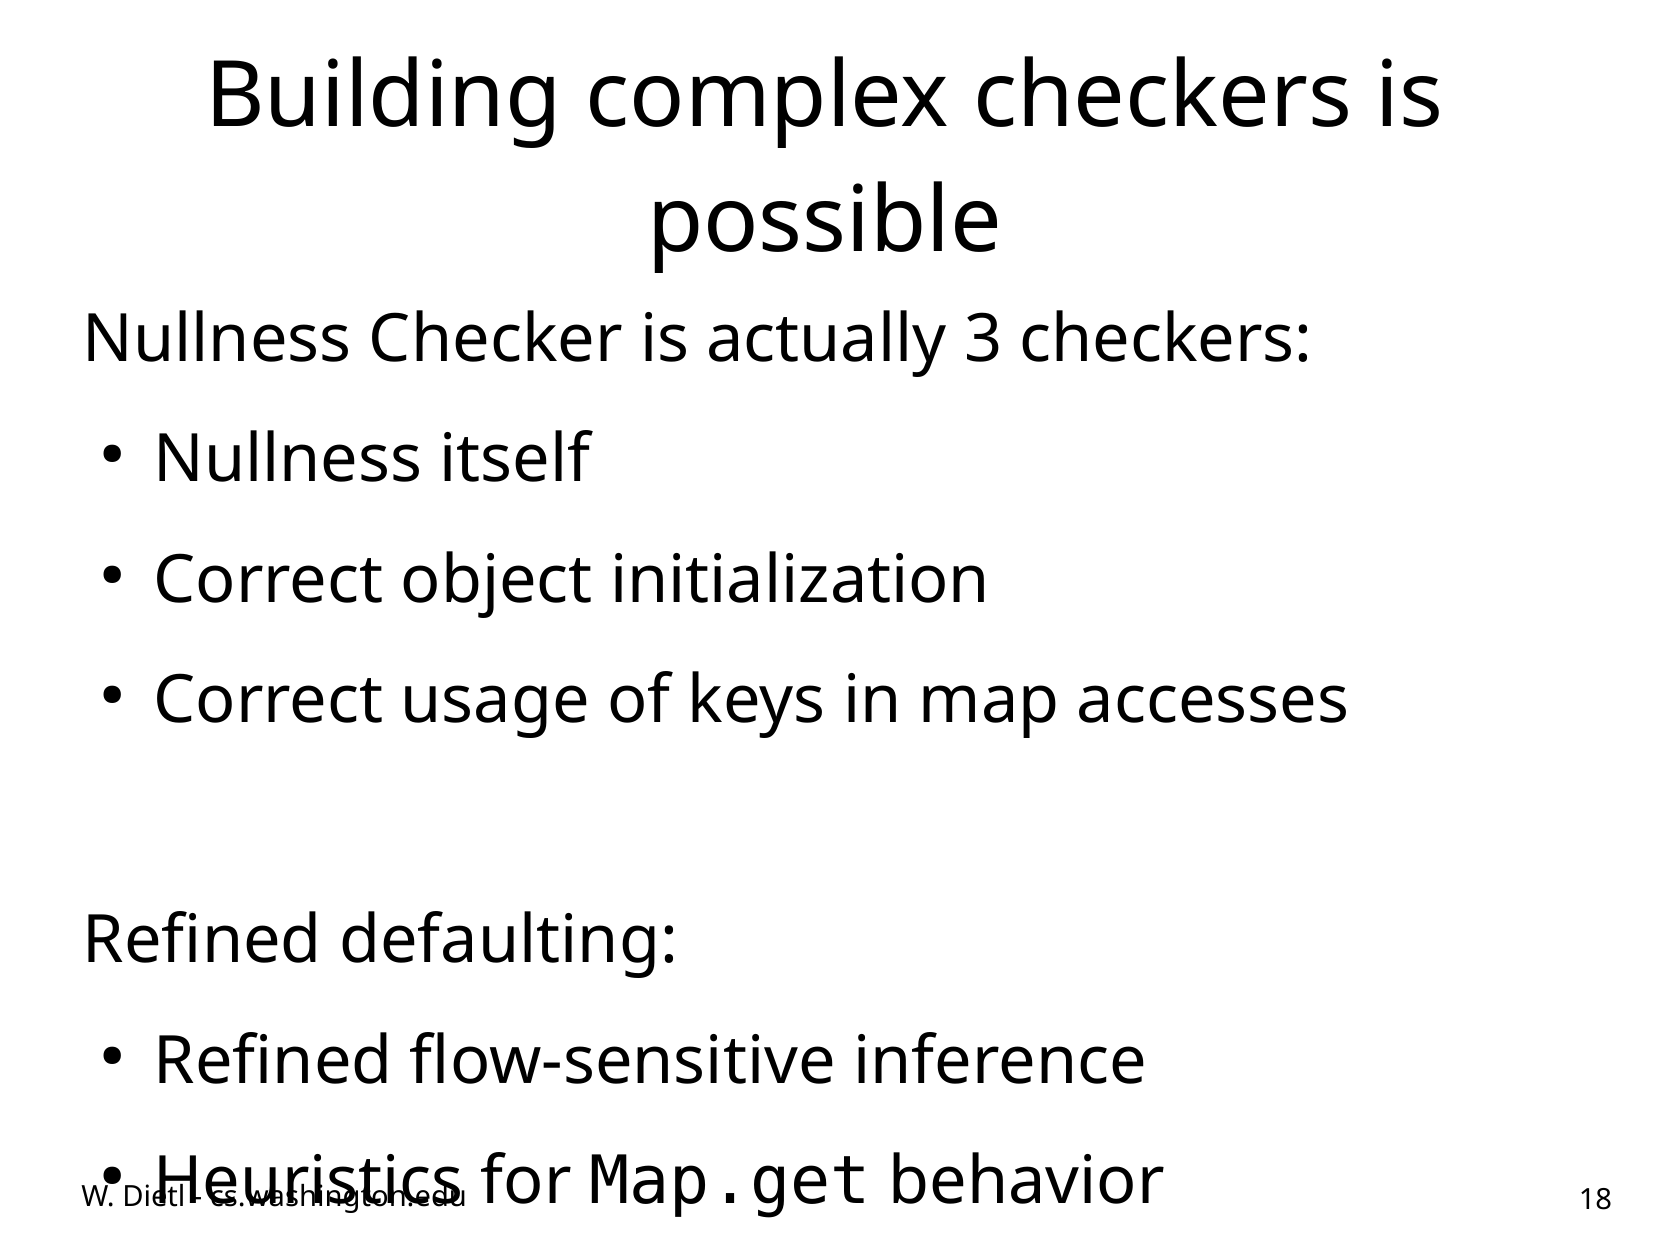

# Building complex checkers is possible
Nullness Checker is actually 3 checkers:
Nullness itself
Correct object initialization
Correct usage of keys in map accesses
Refined defaulting:
Refined flow-sensitive inference
Heuristics for Map.get behavior
W. Dietl - cs.washington.edu
18